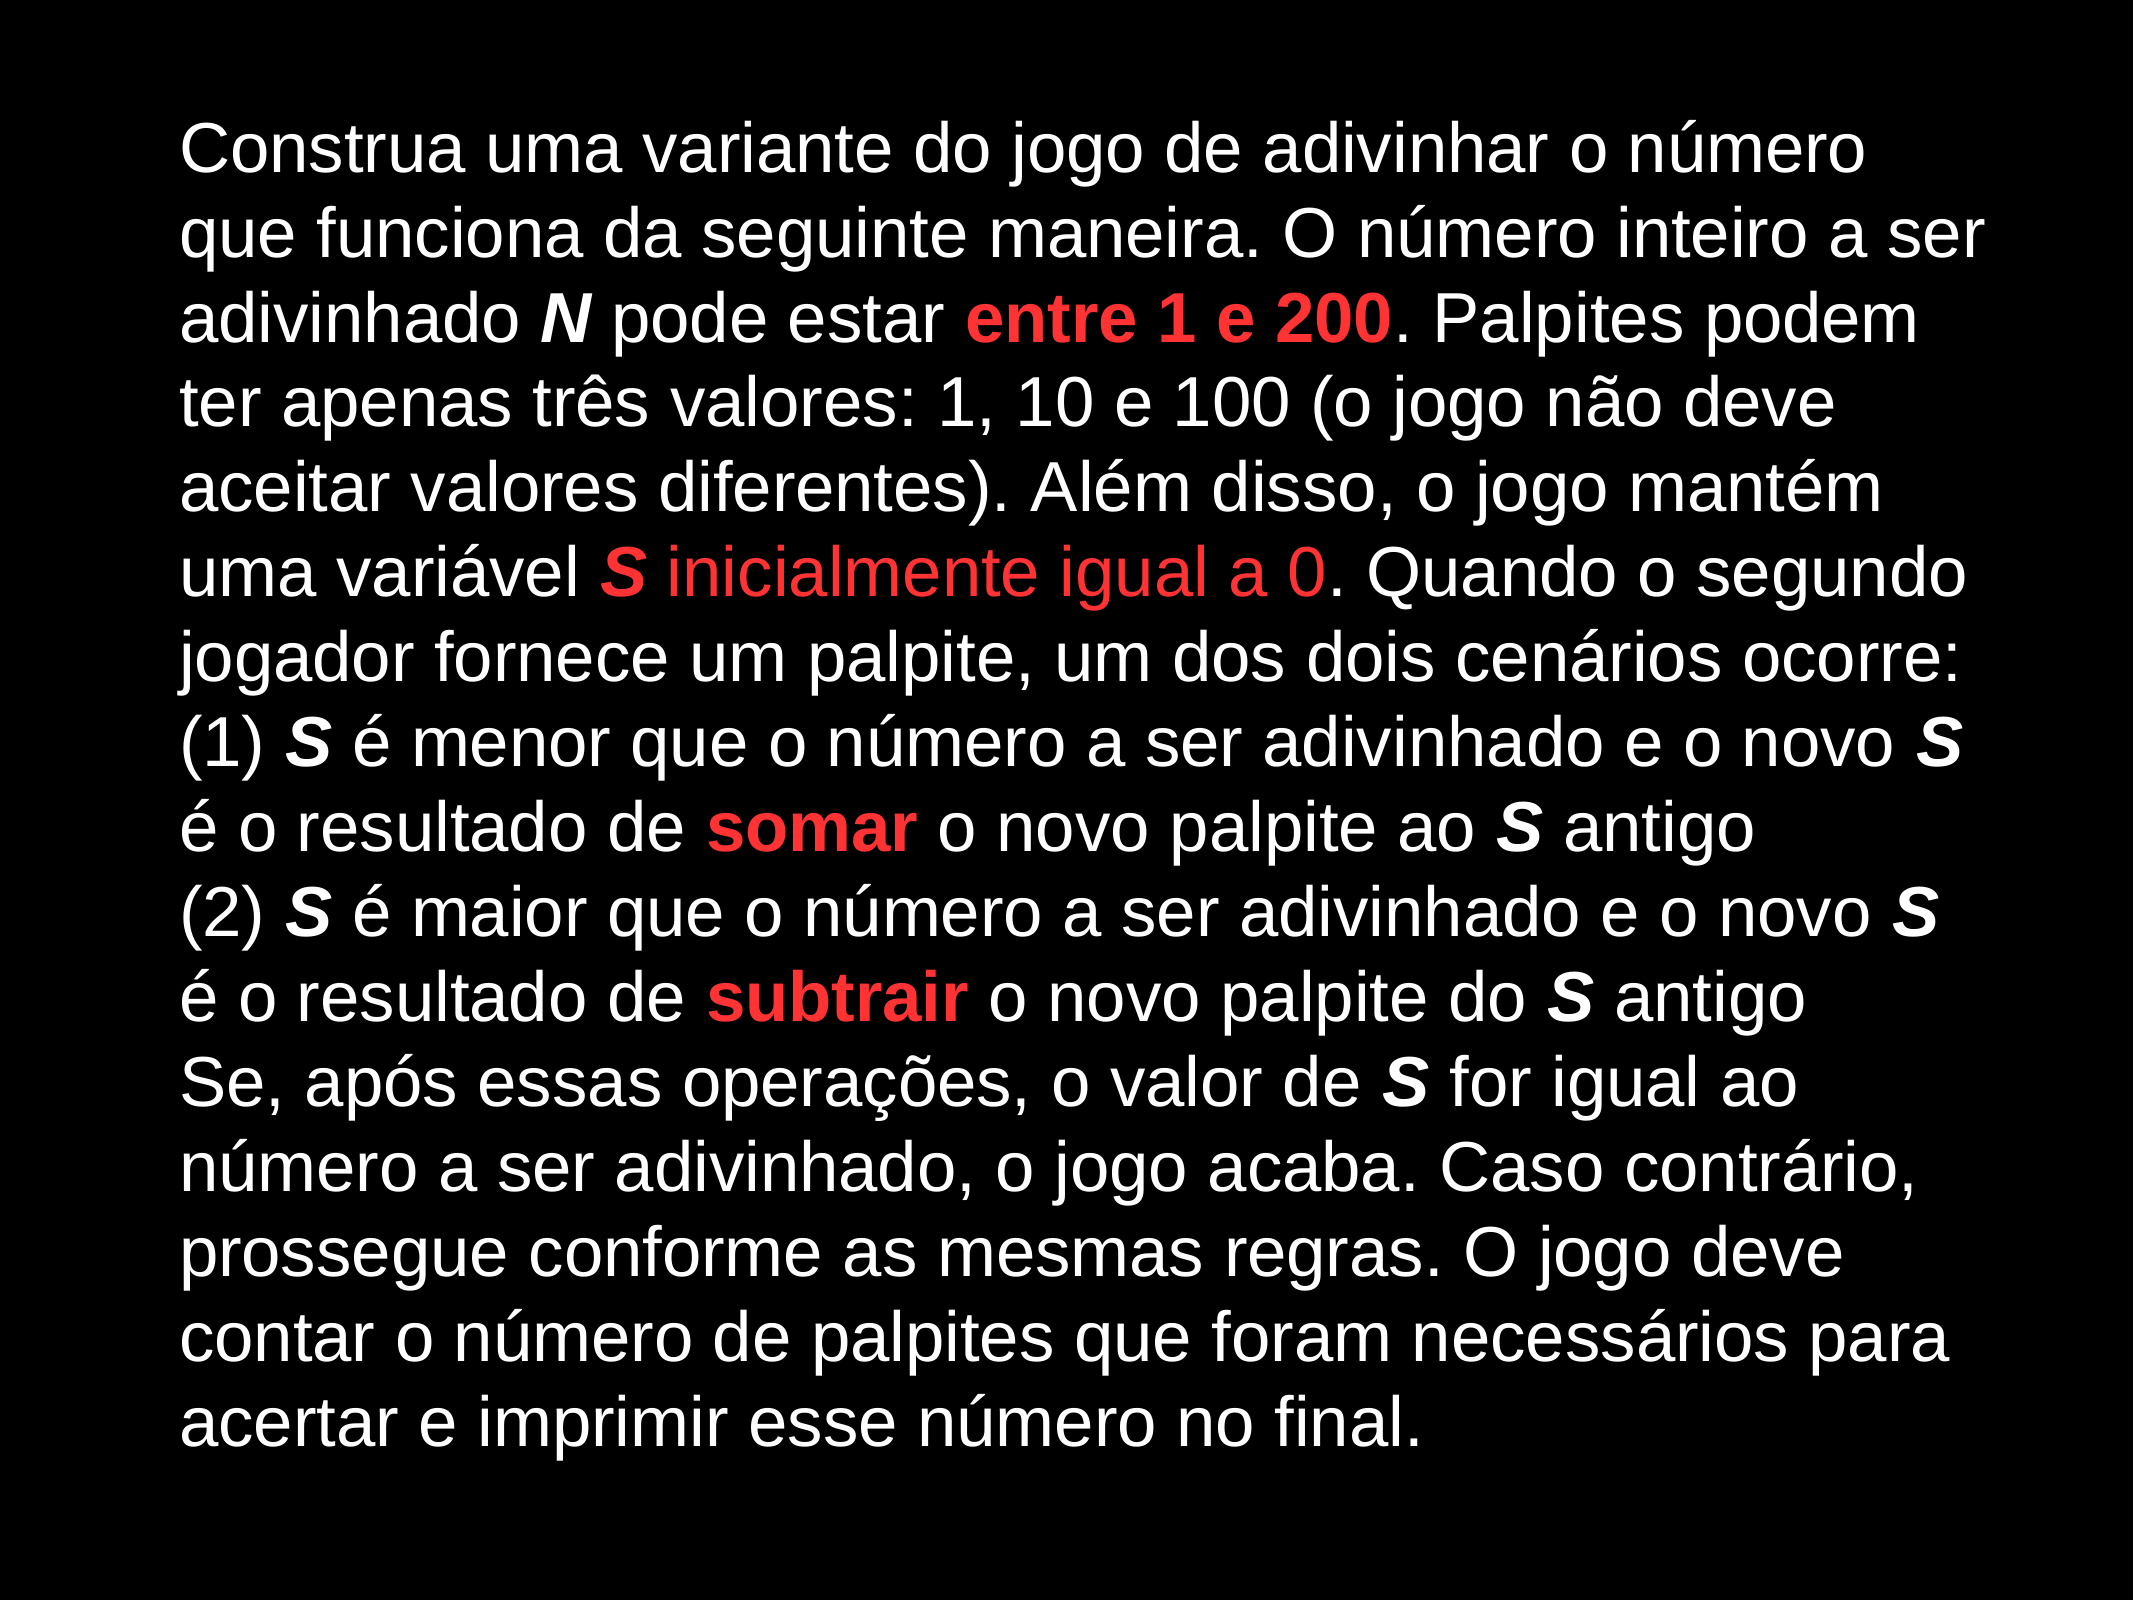

# Construa uma variante do jogo de adivinhar o número que funciona da seguinte maneira. O número inteiro a ser adivinhado N pode estar entre 1 e 200. Palpites podem ter apenas três valores: 1, 10 e 100 (o jogo não deve aceitar valores diferentes). Além disso, o jogo mantém uma variável S inicialmente igual a 0. Quando o segundo jogador fornece um palpite, um dos dois cenários ocorre: (1) S é menor que o número a ser adivinhado e o novo S é o resultado de somar o novo palpite ao S antigo (2) S é maior que o número a ser adivinhado e o novo S é o resultado de subtrair o novo palpite do S antigo Se, após essas operações, o valor de S for igual ao número a ser adivinhado, o jogo acaba. Caso contrário, prossegue conforme as mesmas regras. O jogo deve contar o número de palpites que foram necessários para acertar e imprimir esse número no final.